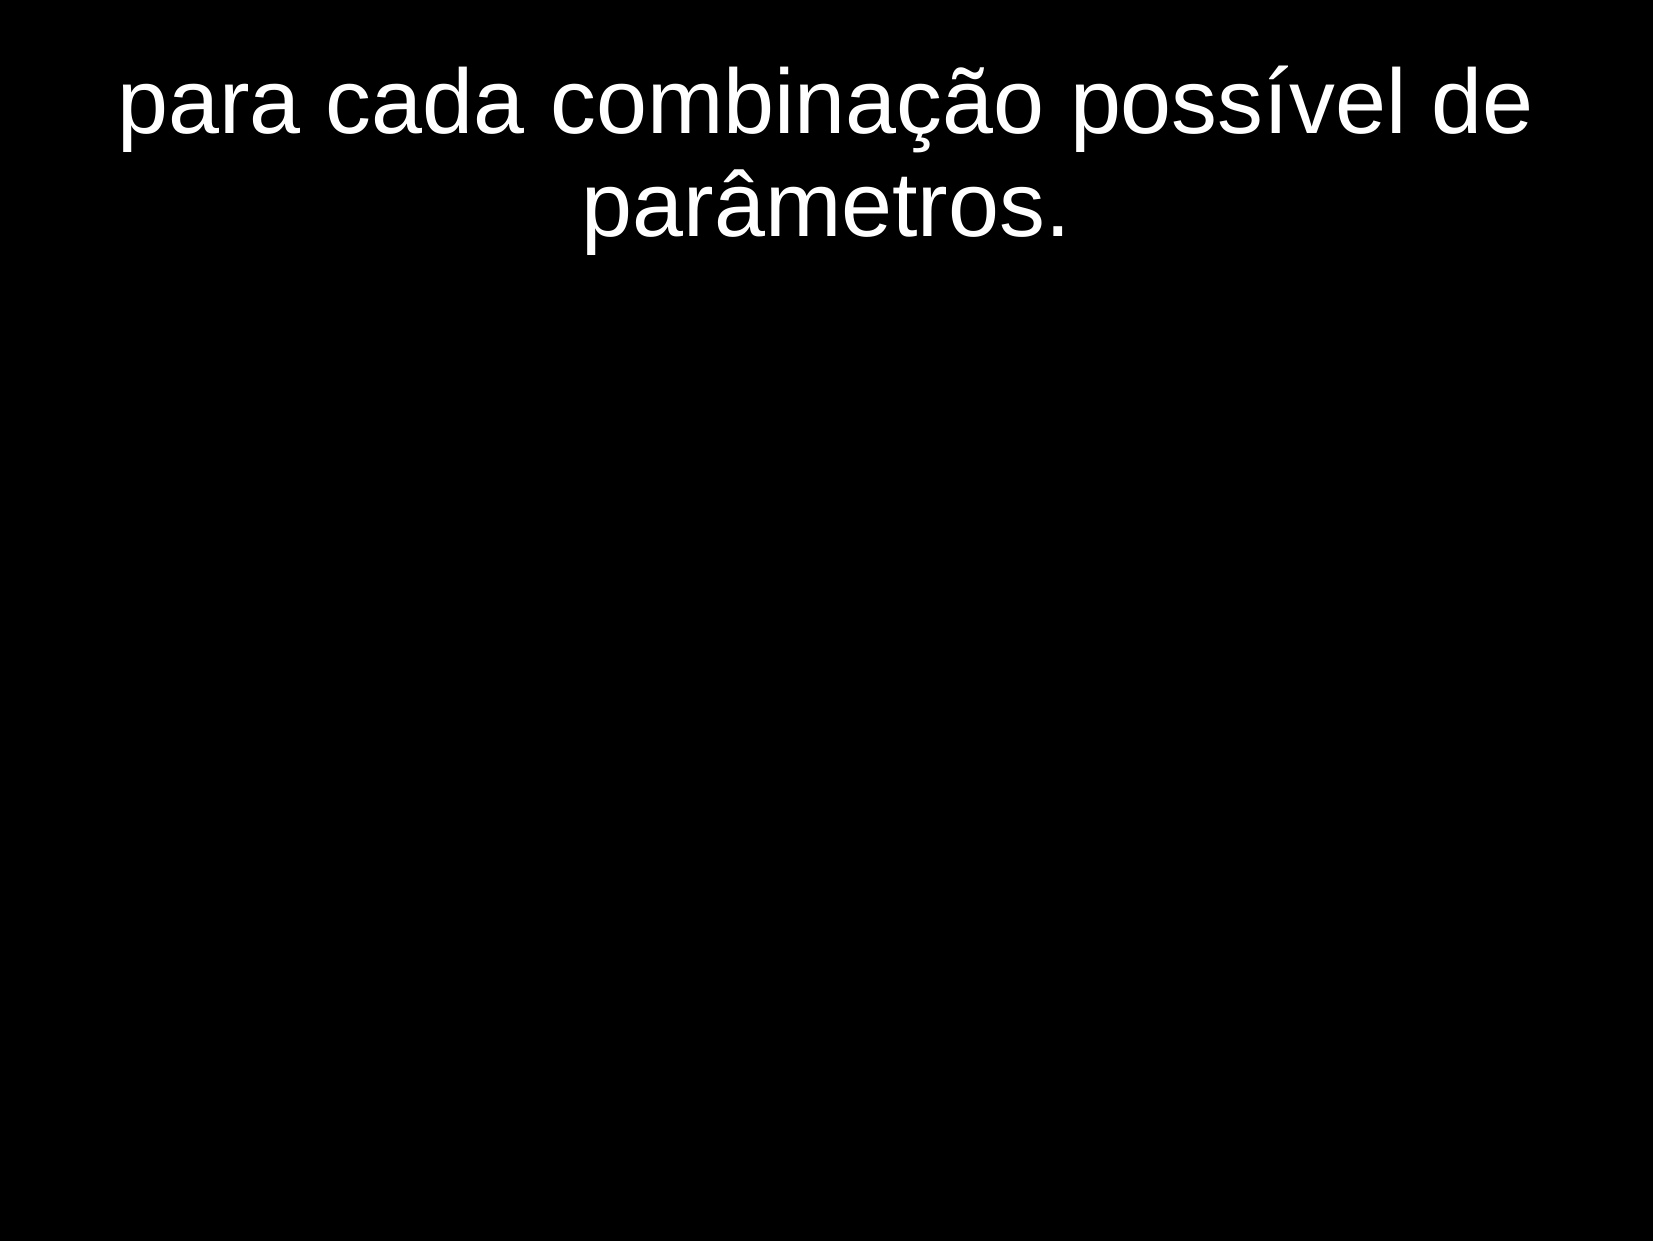

# para cada combinação possível de parâmetros.